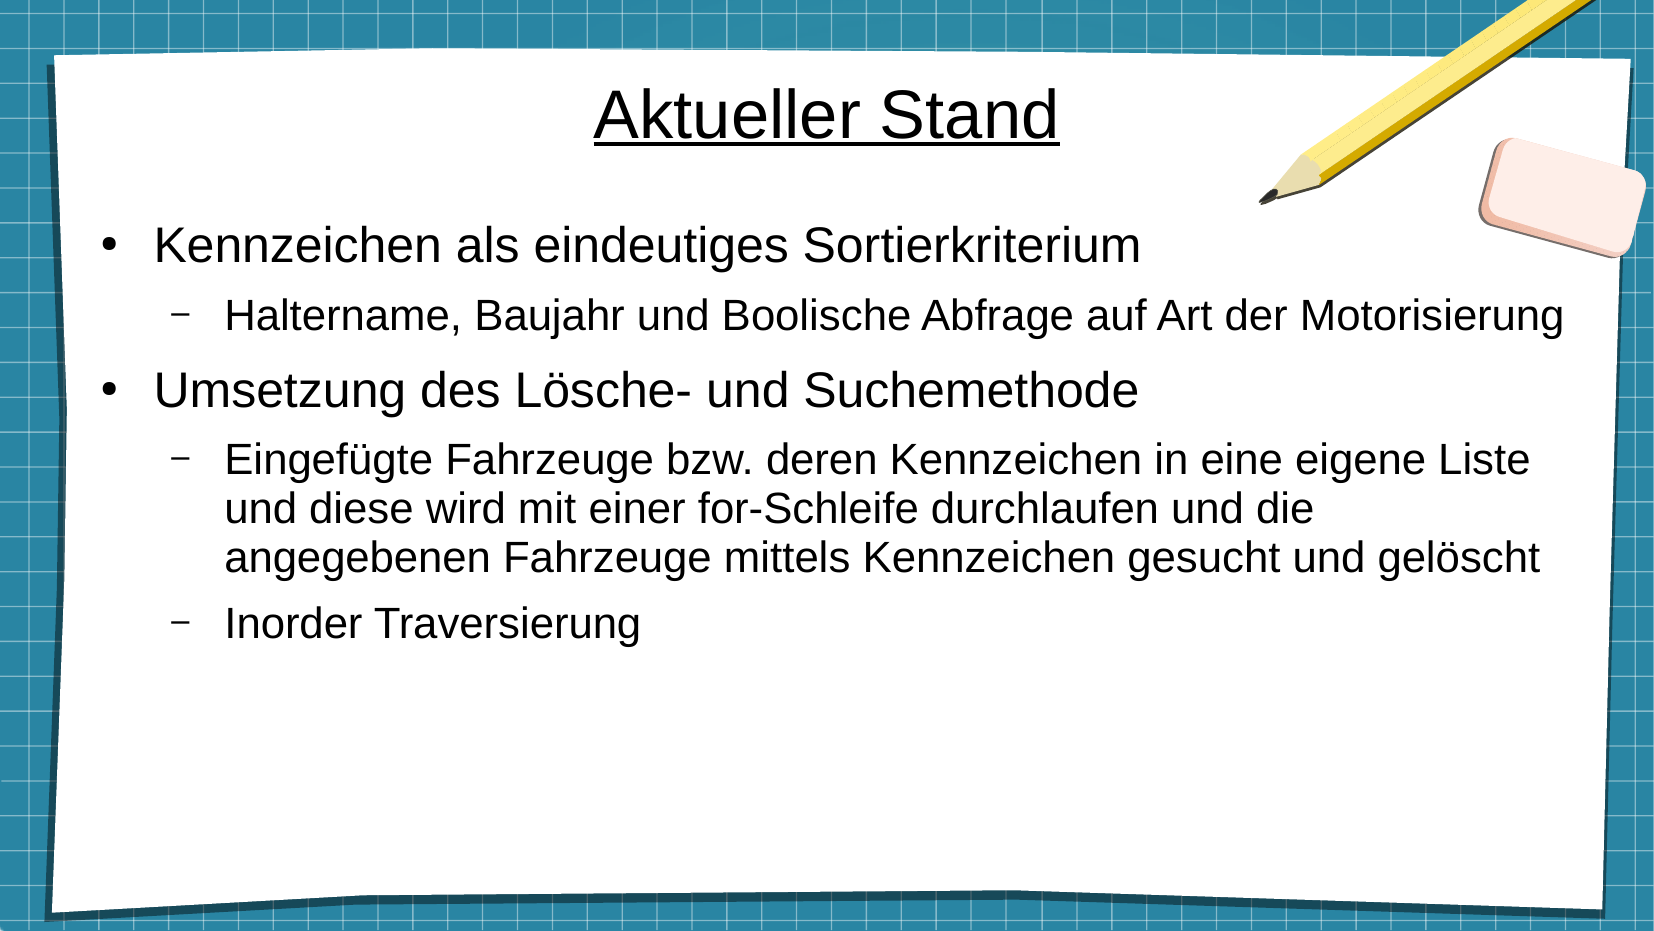

# Aktueller Stand
Kennzeichen als eindeutiges Sortierkriterium
Haltername, Baujahr und Boolische Abfrage auf Art der Motorisierung
Umsetzung des Lösche- und Suchemethode
Eingefügte Fahrzeuge bzw. deren Kennzeichen in eine eigene Liste und diese wird mit einer for-Schleife durchlaufen und die angegebenen Fahrzeuge mittels Kennzeichen gesucht und gelöscht
Inorder Traversierung